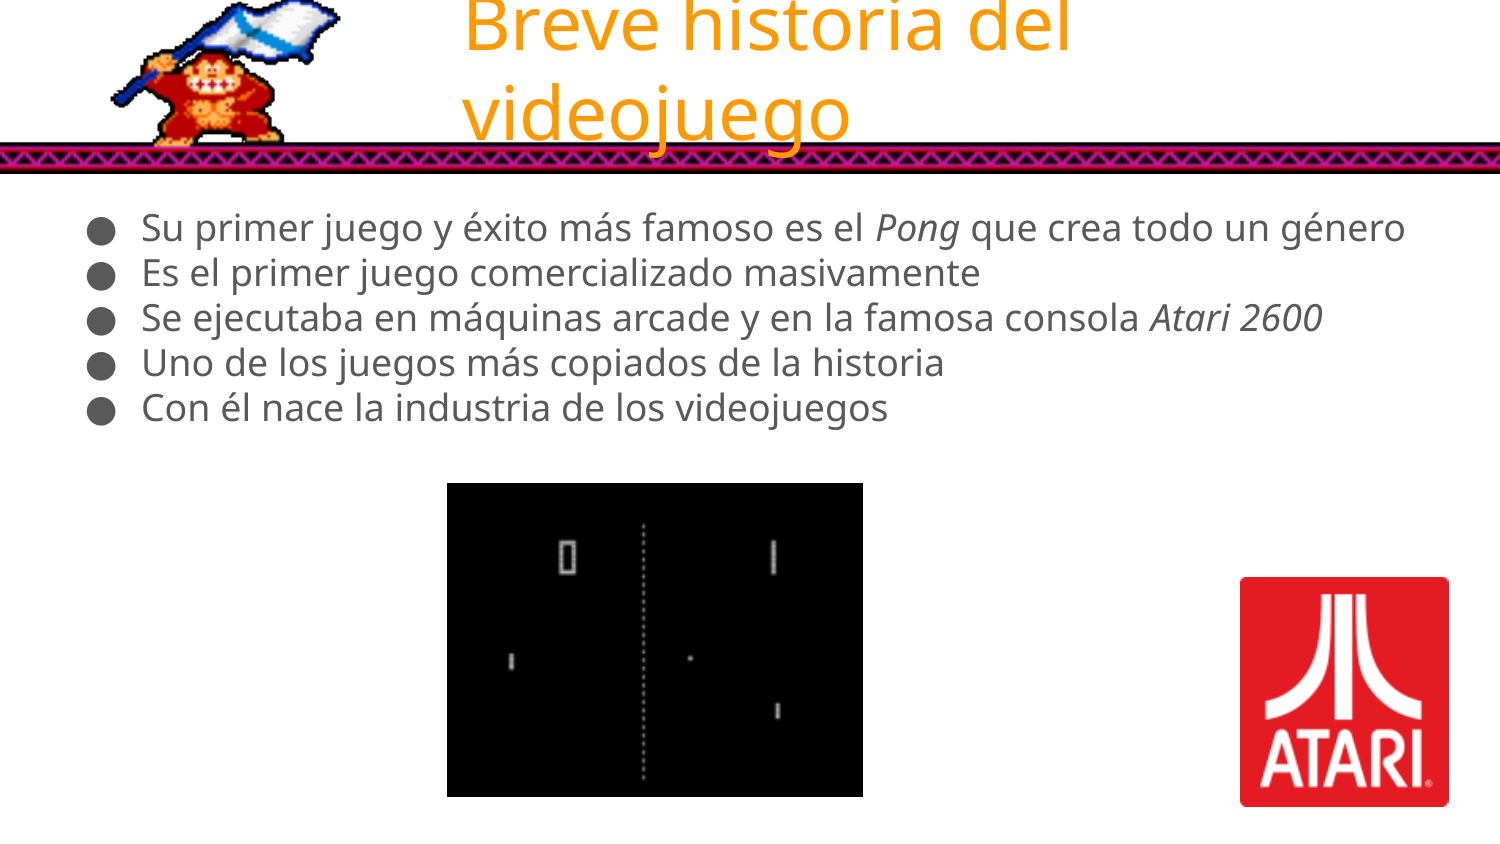

# Breve historia del videojuego
Su primer juego y éxito más famoso es el Pong que crea todo un género
Es el primer juego comercializado masivamente
Se ejecutaba en máquinas arcade y en la famosa consola Atari 2600
Uno de los juegos más copiados de la historia
Con él nace la industria de los videojuegos